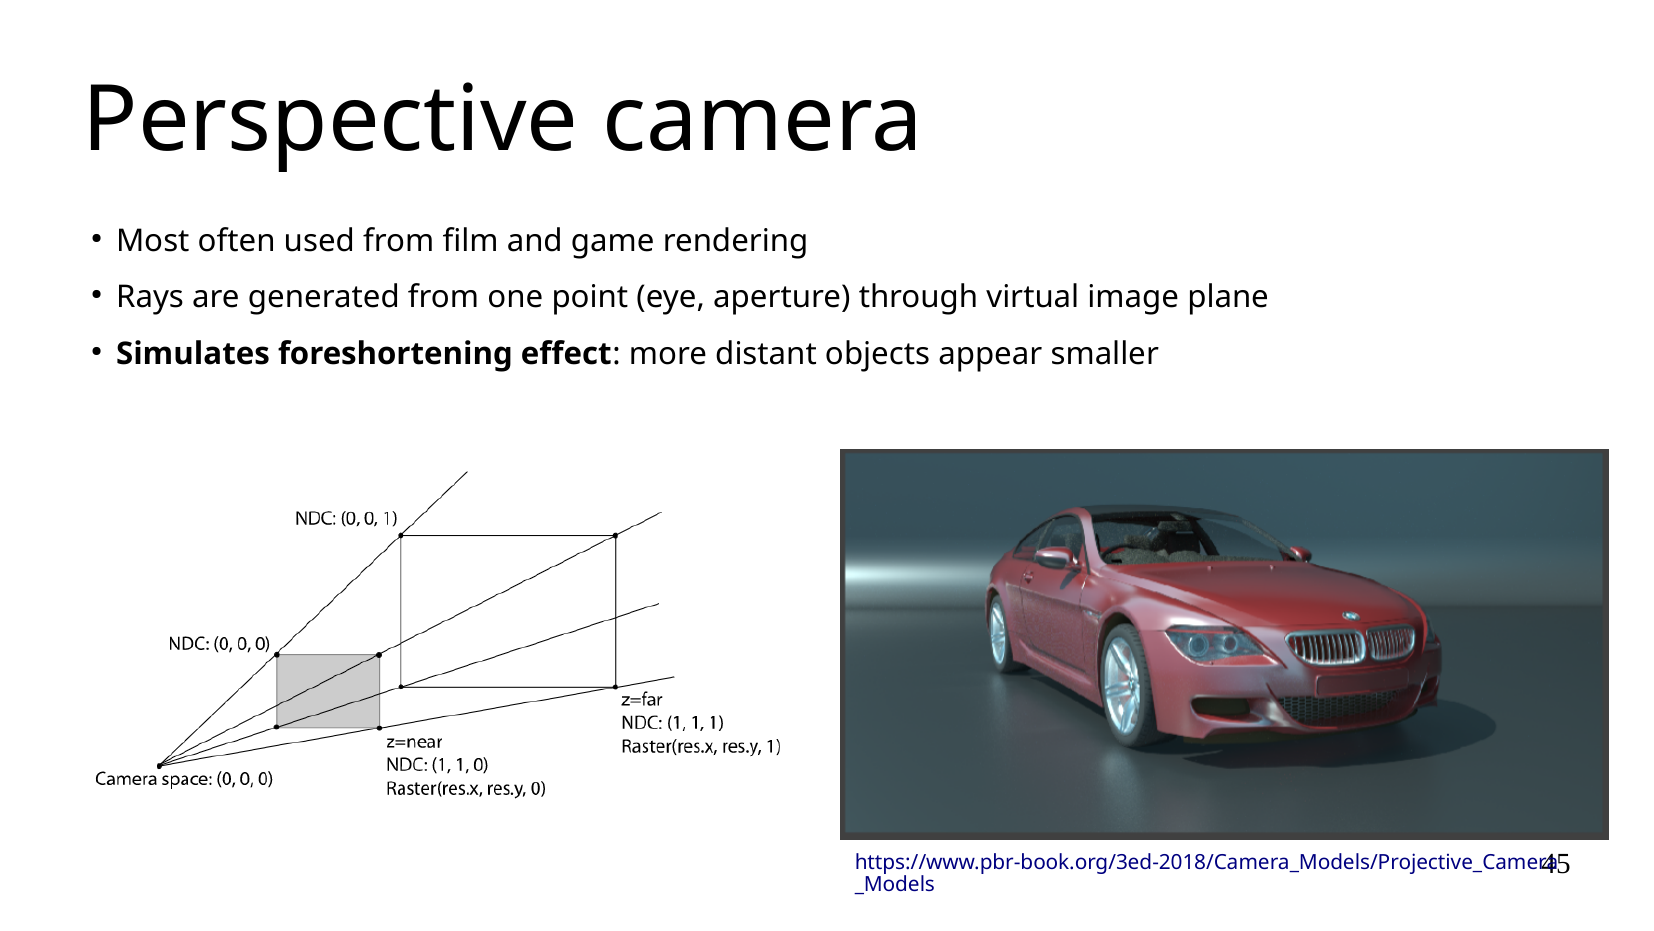

# Perspective camera
Most often used from film and game rendering
Rays are generated from one point (eye, aperture) through virtual image plane
Simulates foreshortening effect: more distant objects appear smaller
https://www.pbr-book.org/3ed-2018/Camera_Models/Projective_Camera_Models
45